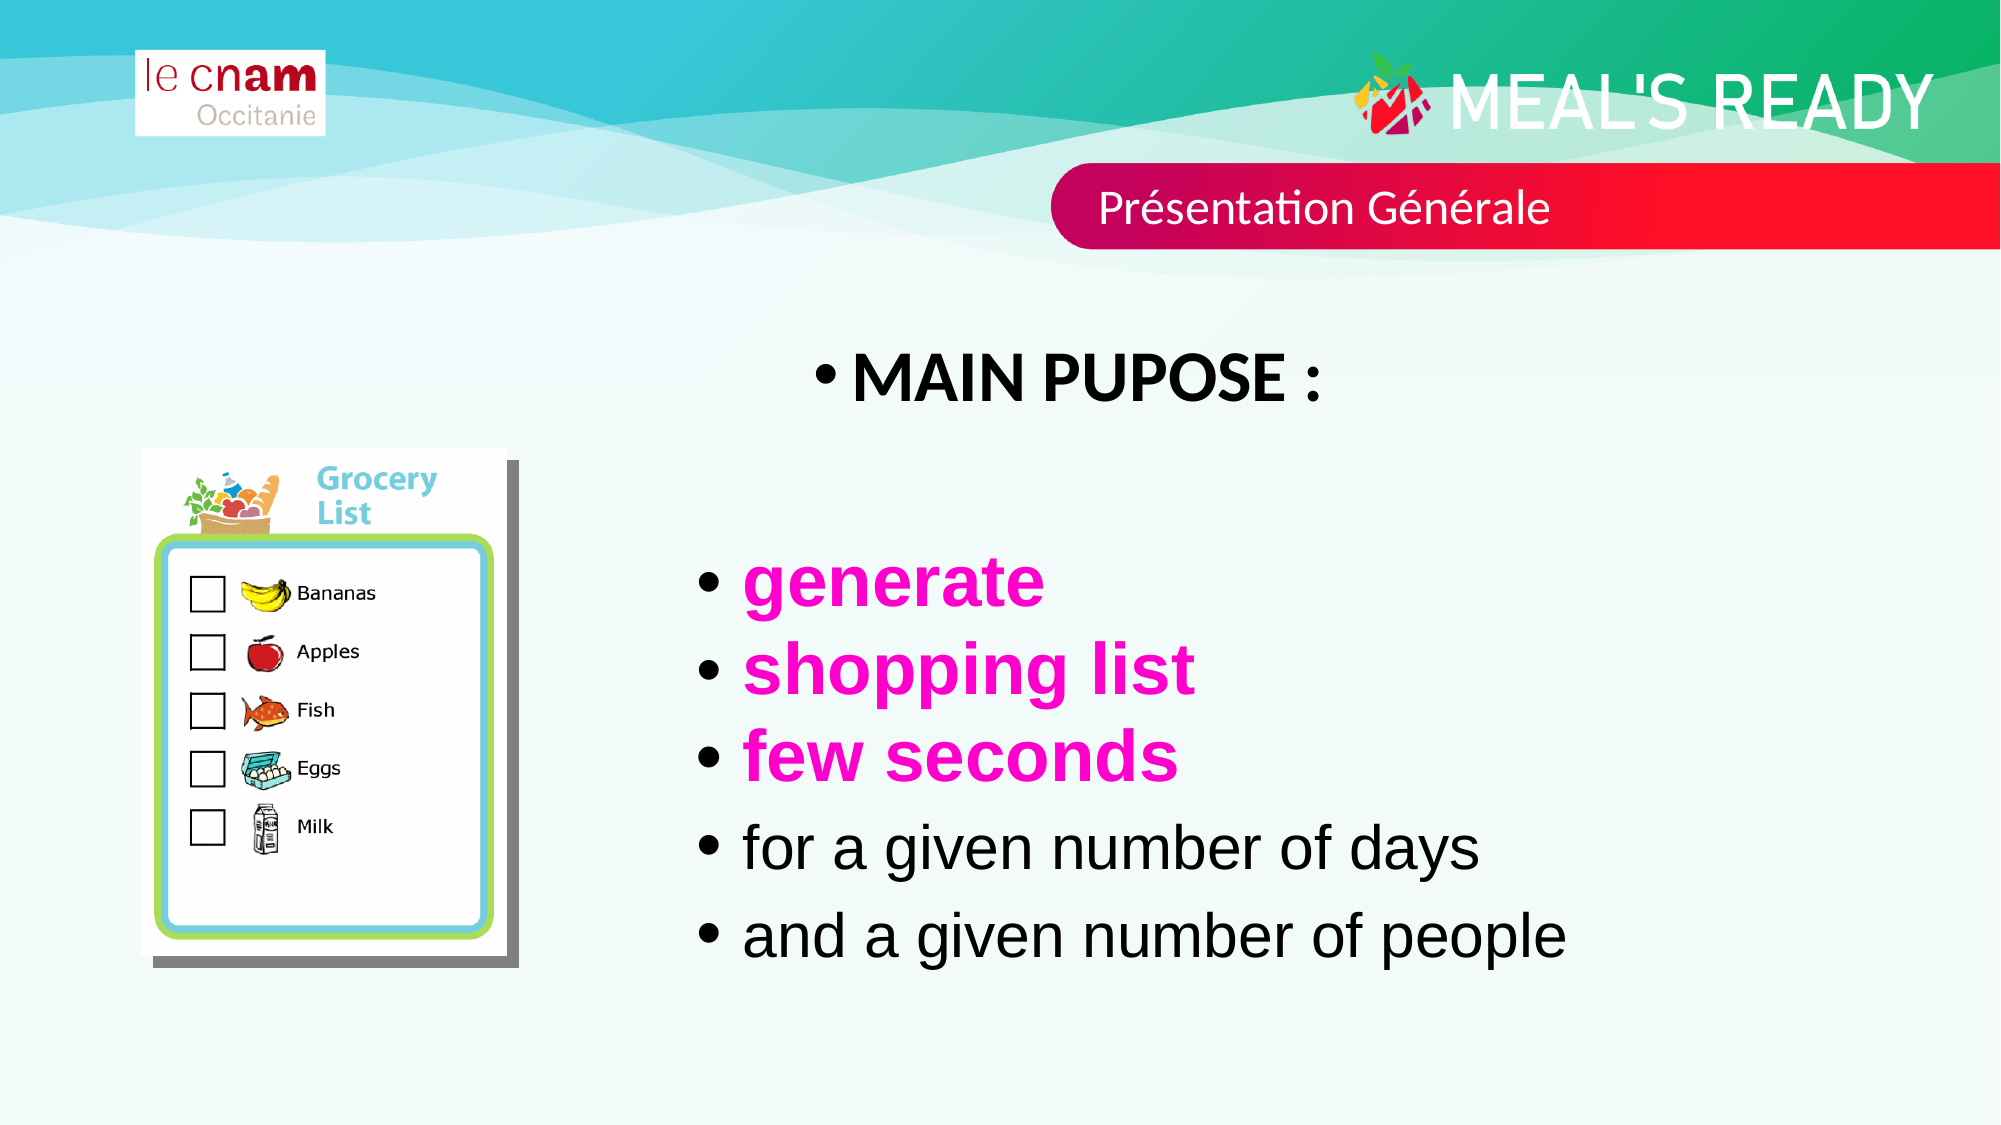

Présentation Générale
MAIN PUPOSE :
• generate
• shopping list
• few seconds
• for a given number of days
• and a given number of people